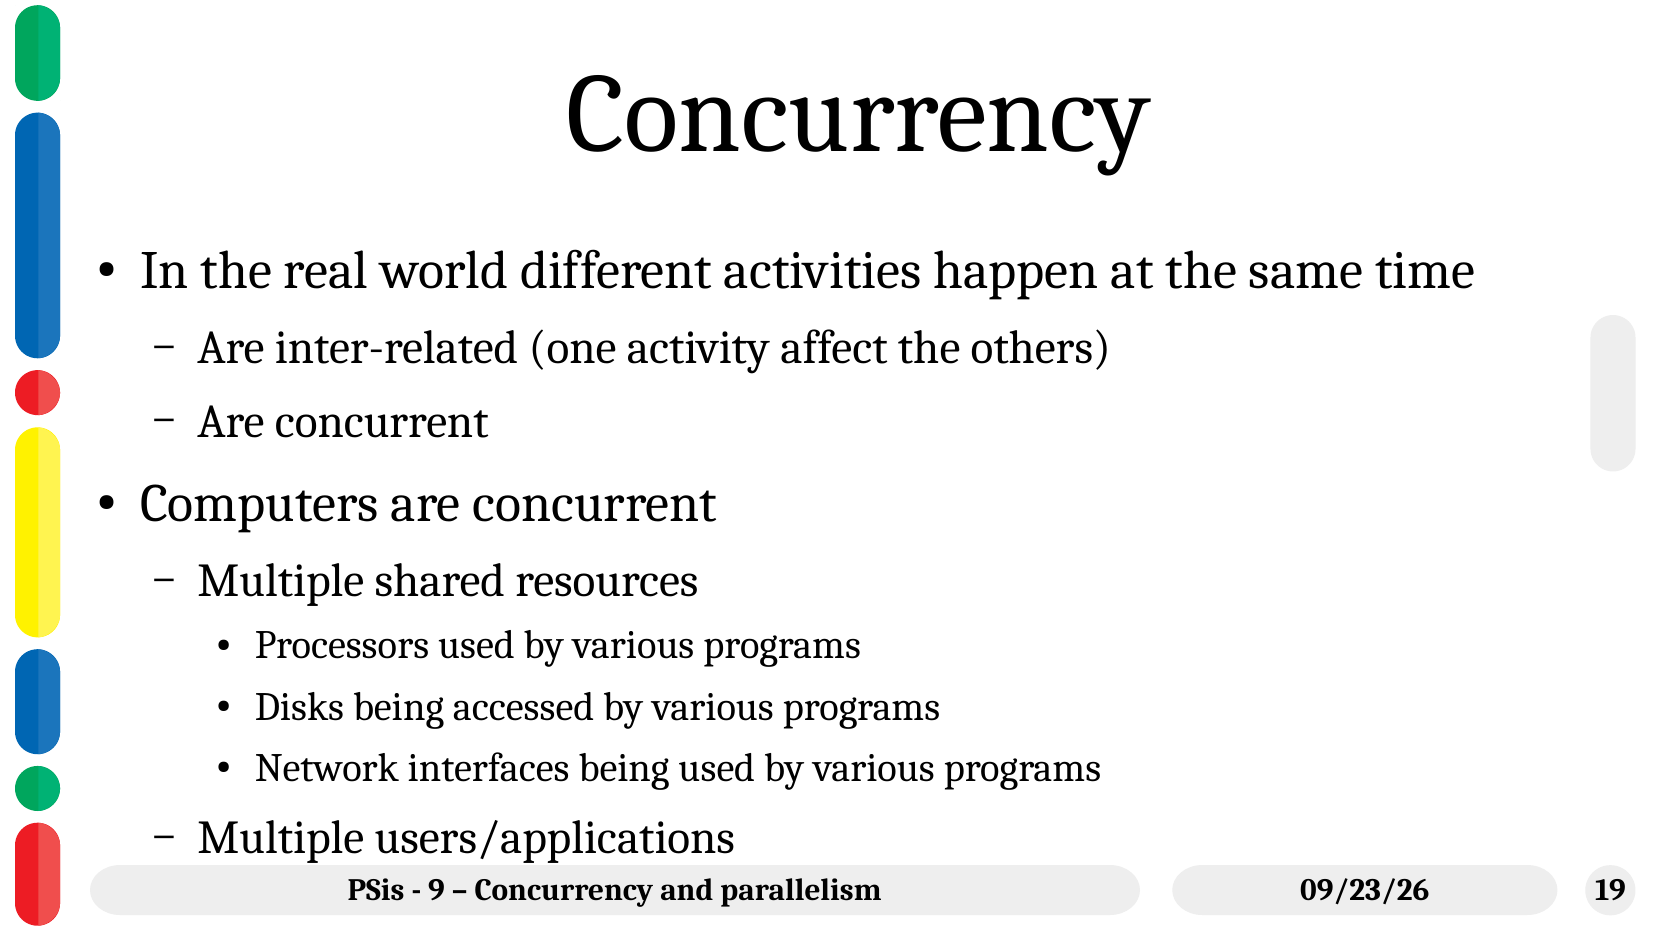

# Concurrency
In the real world different activities happen at the same time
Are inter-related (one activity affect the others)
Are concurrent
Computers are concurrent
Multiple shared resources
Processors used by various programs
Disks being accessed by various programs
Network interfaces being used by various programs
Multiple users/applications
PSis - 9 – Concurrency and parallelism
19